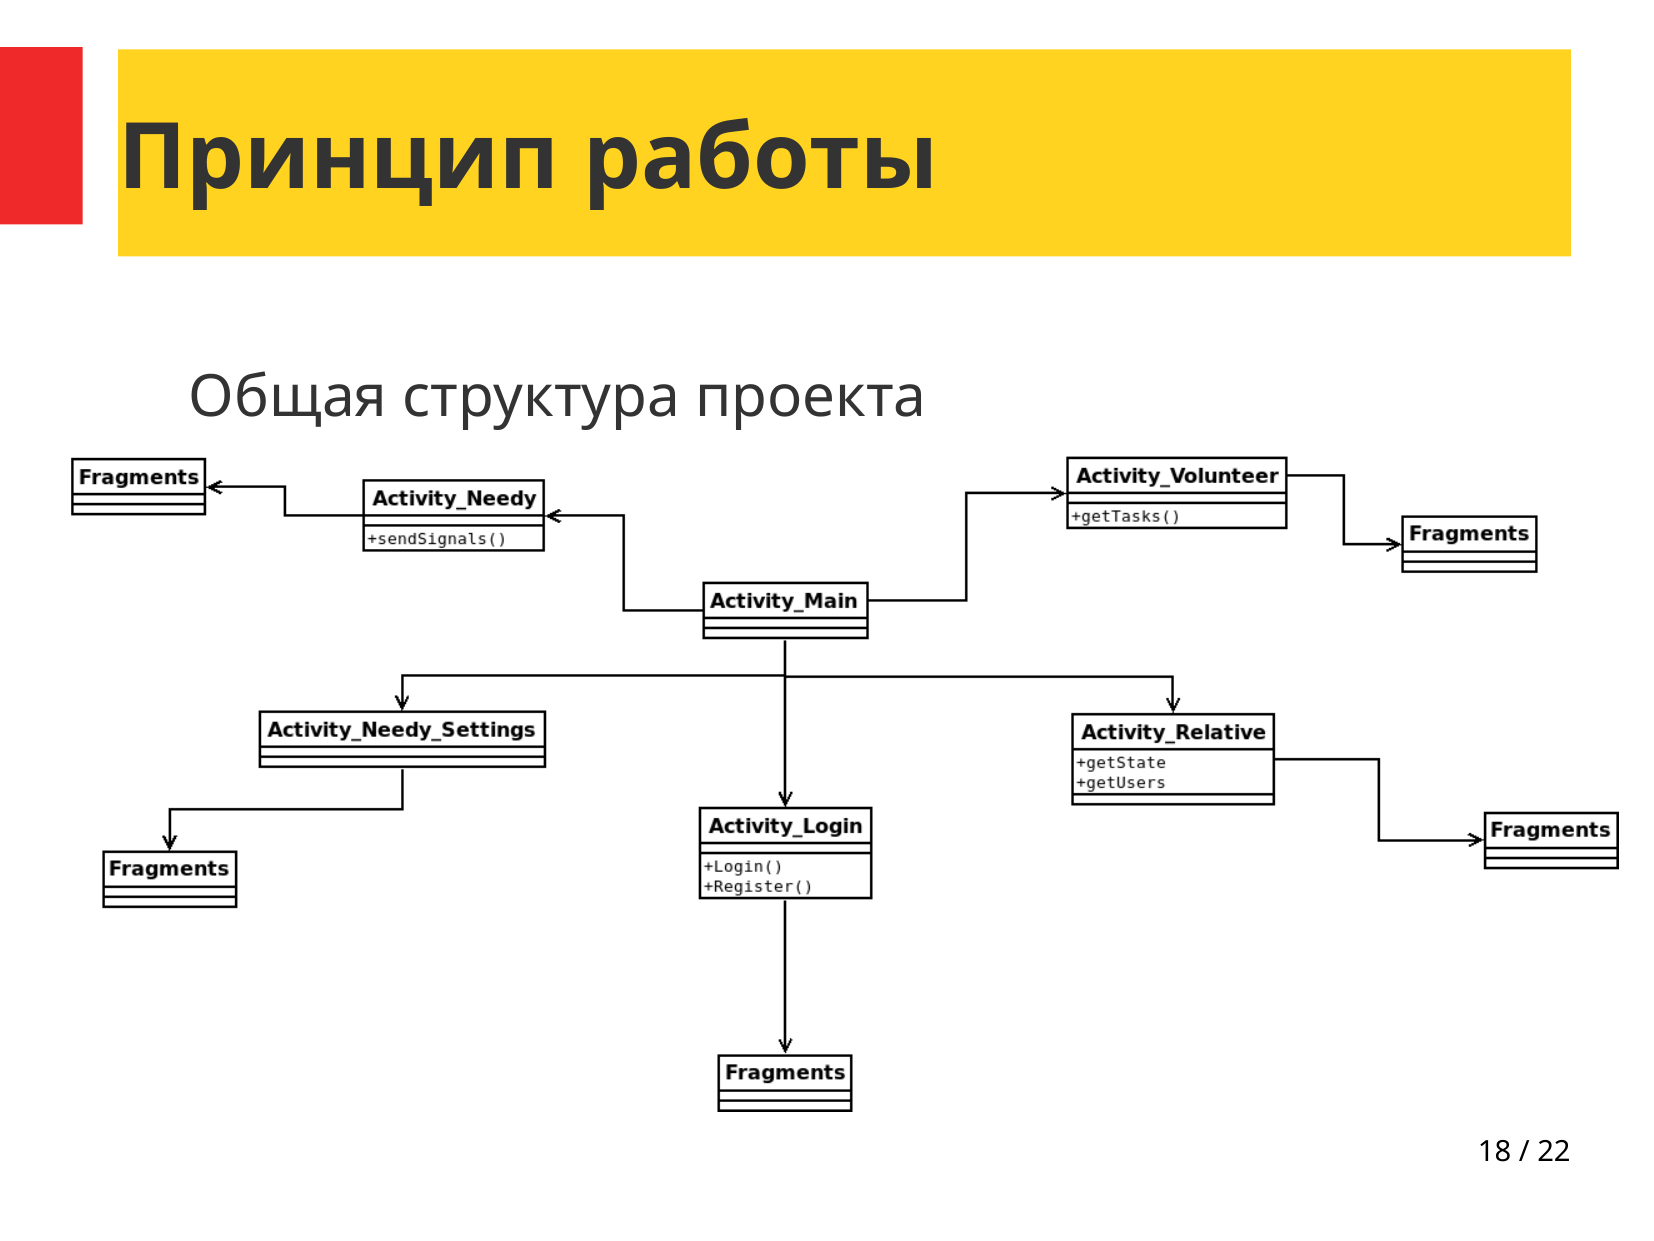

# Принцип работы
Общая структура проекта
18